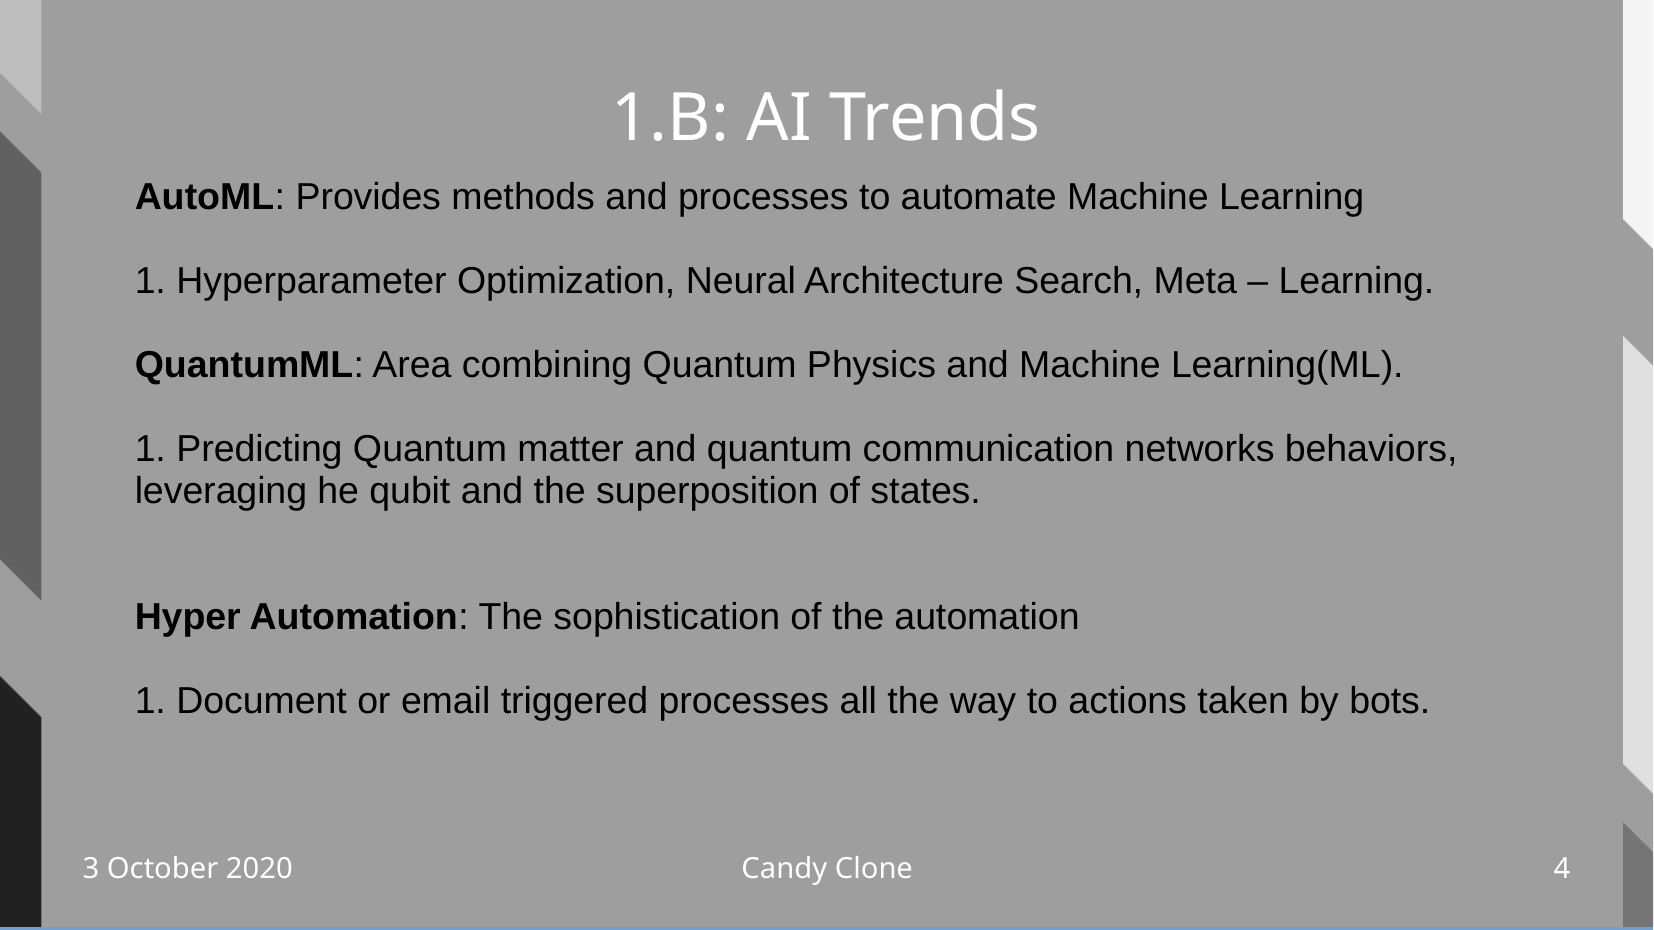

# 1.B: AI Trends
AutoML: Provides methods and processes to automate Machine Learning
1. Hyperparameter Optimization, Neural Architecture Search, Meta – Learning.
QuantumML: Area combining Quantum Physics and Machine Learning(ML).
1. Predicting Quantum matter and quantum communication networks behaviors, leveraging he qubit and the superposition of states.
Hyper Automation: The sophistication of the automation
1. Document or email triggered processes all the way to actions taken by bots.
3 October 2020
Candy Clone
4